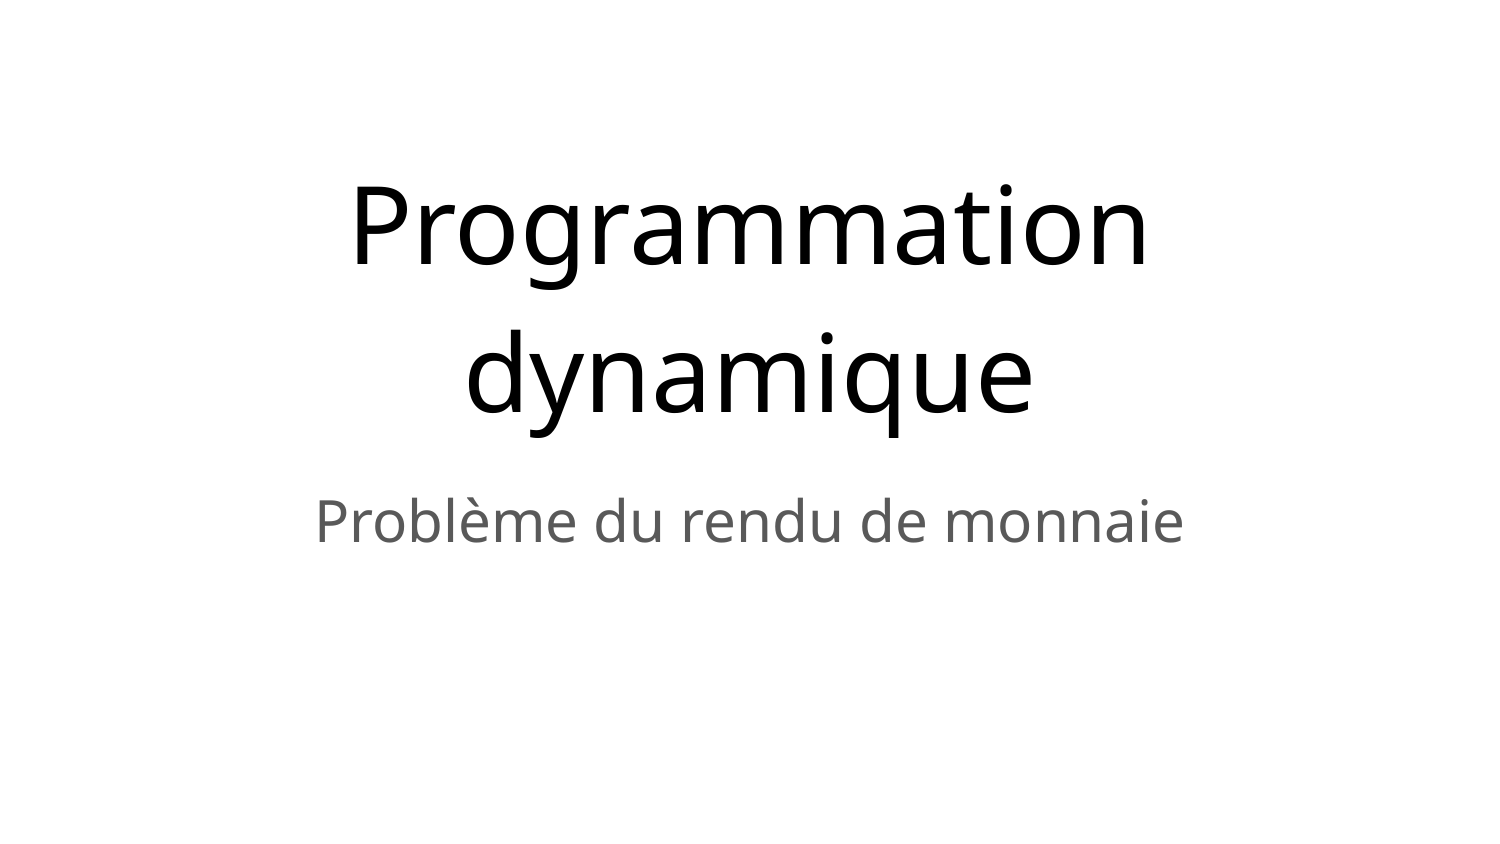

# Programmation dynamique
Problème du rendu de monnaie